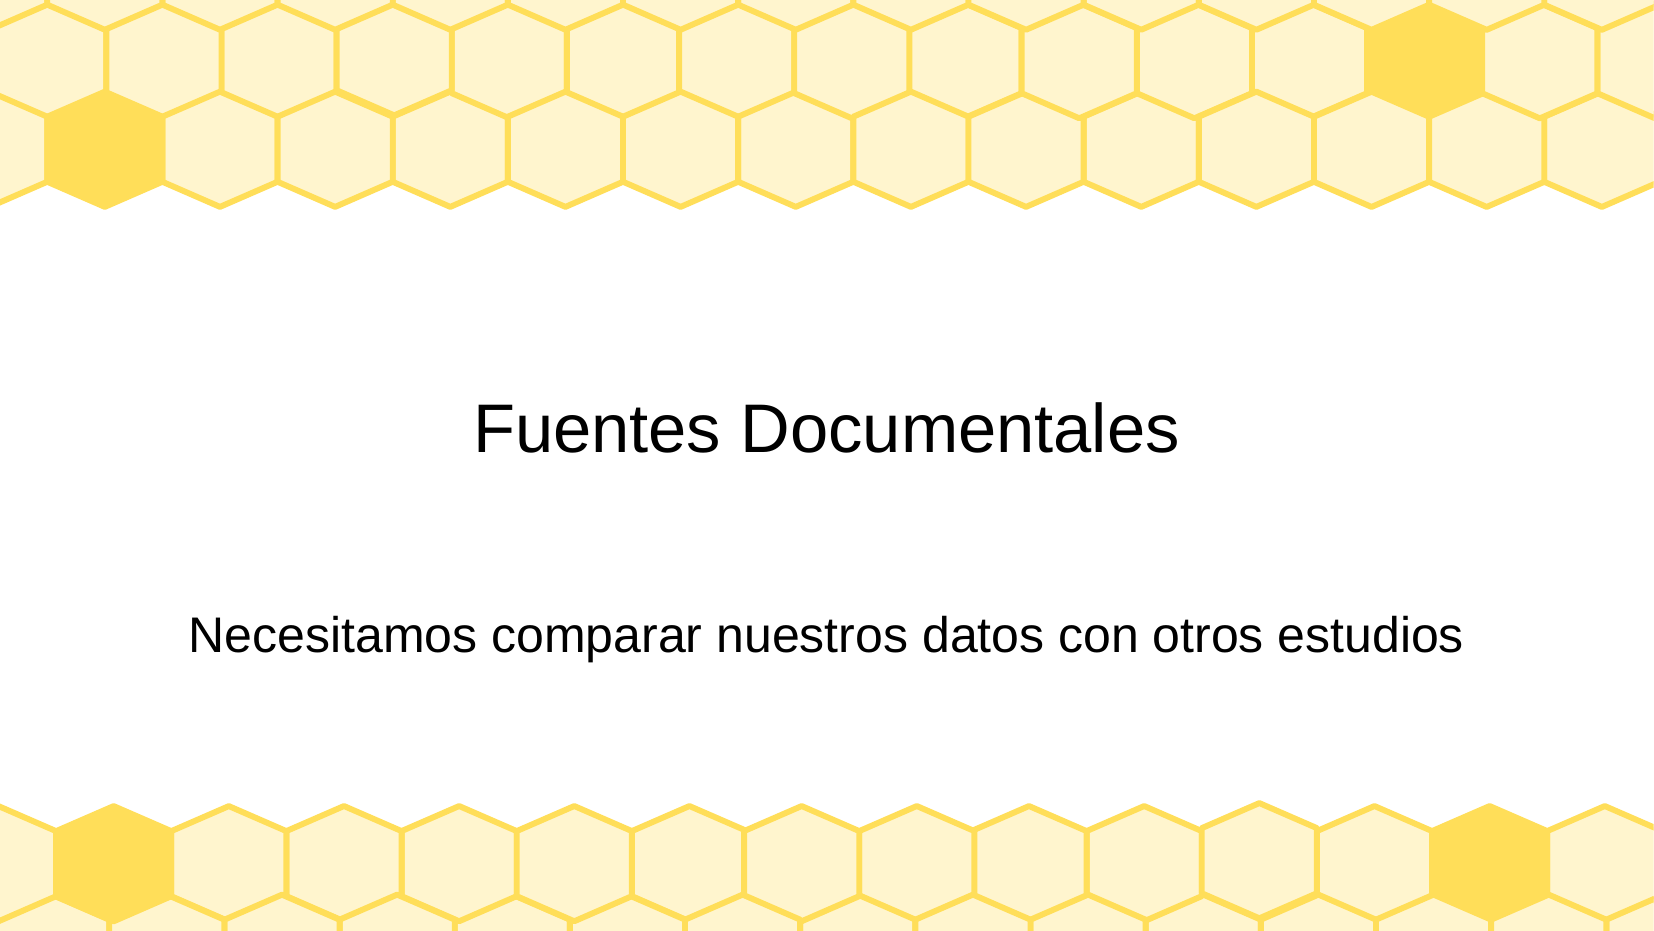

# Fuentes Documentales
Necesitamos comparar nuestros datos con otros estudios